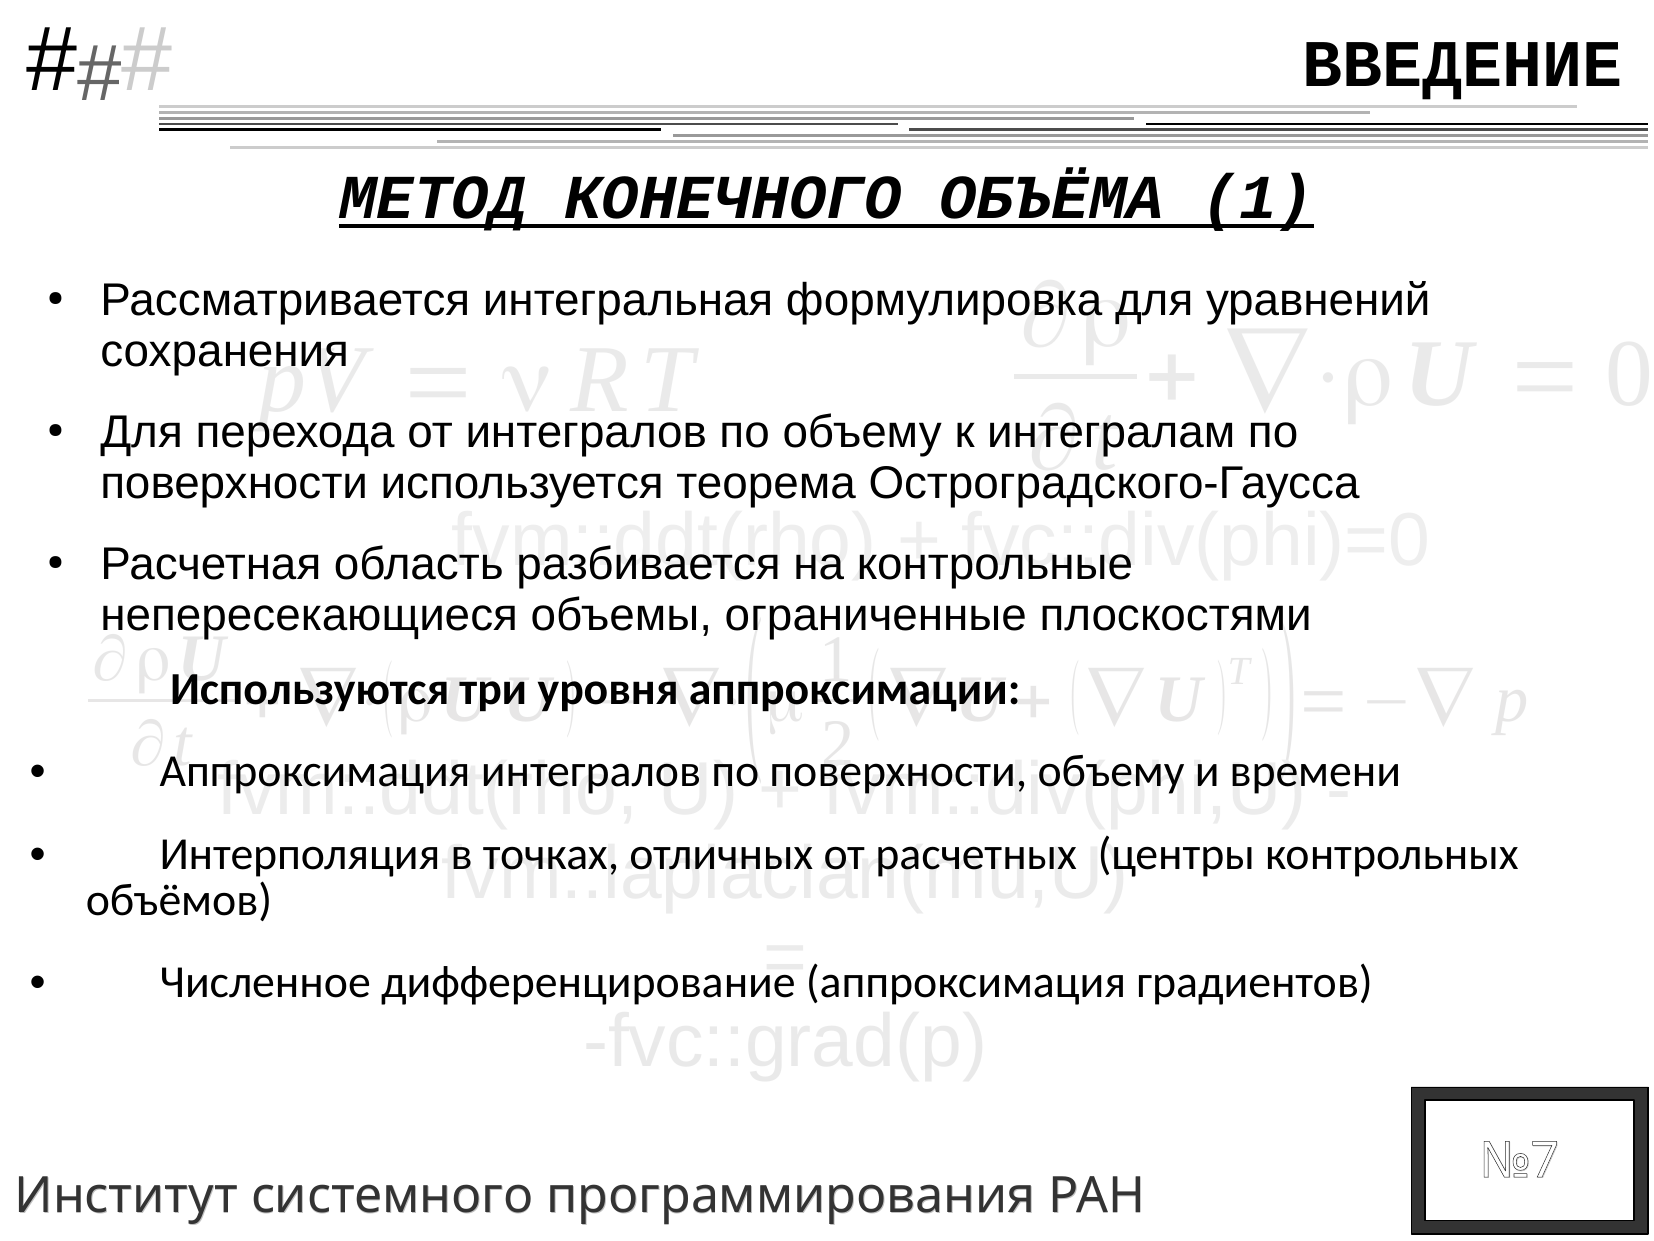

# МЕТОД КОНЕЧНОГО ОБЪЁМА (1)
Рассматривается интегральная формулировка для уравнений сохранения
Для перехода от интегралов по объему к интегралам по поверхности используется теорема Остроградского-Гаусса
Расчетная область разбивается на контрольные непересекающиеся объемы, ограниченные плоскостями
 	 Используются три уровня аппроксимации:
•	Аппроксимация интегралов по поверхности, объему и времени
•	Интерполяция в точках, отличных от расчетных (центры контрольных объёмов)
•	Численное дифференцирование (аппроксимация градиентов)